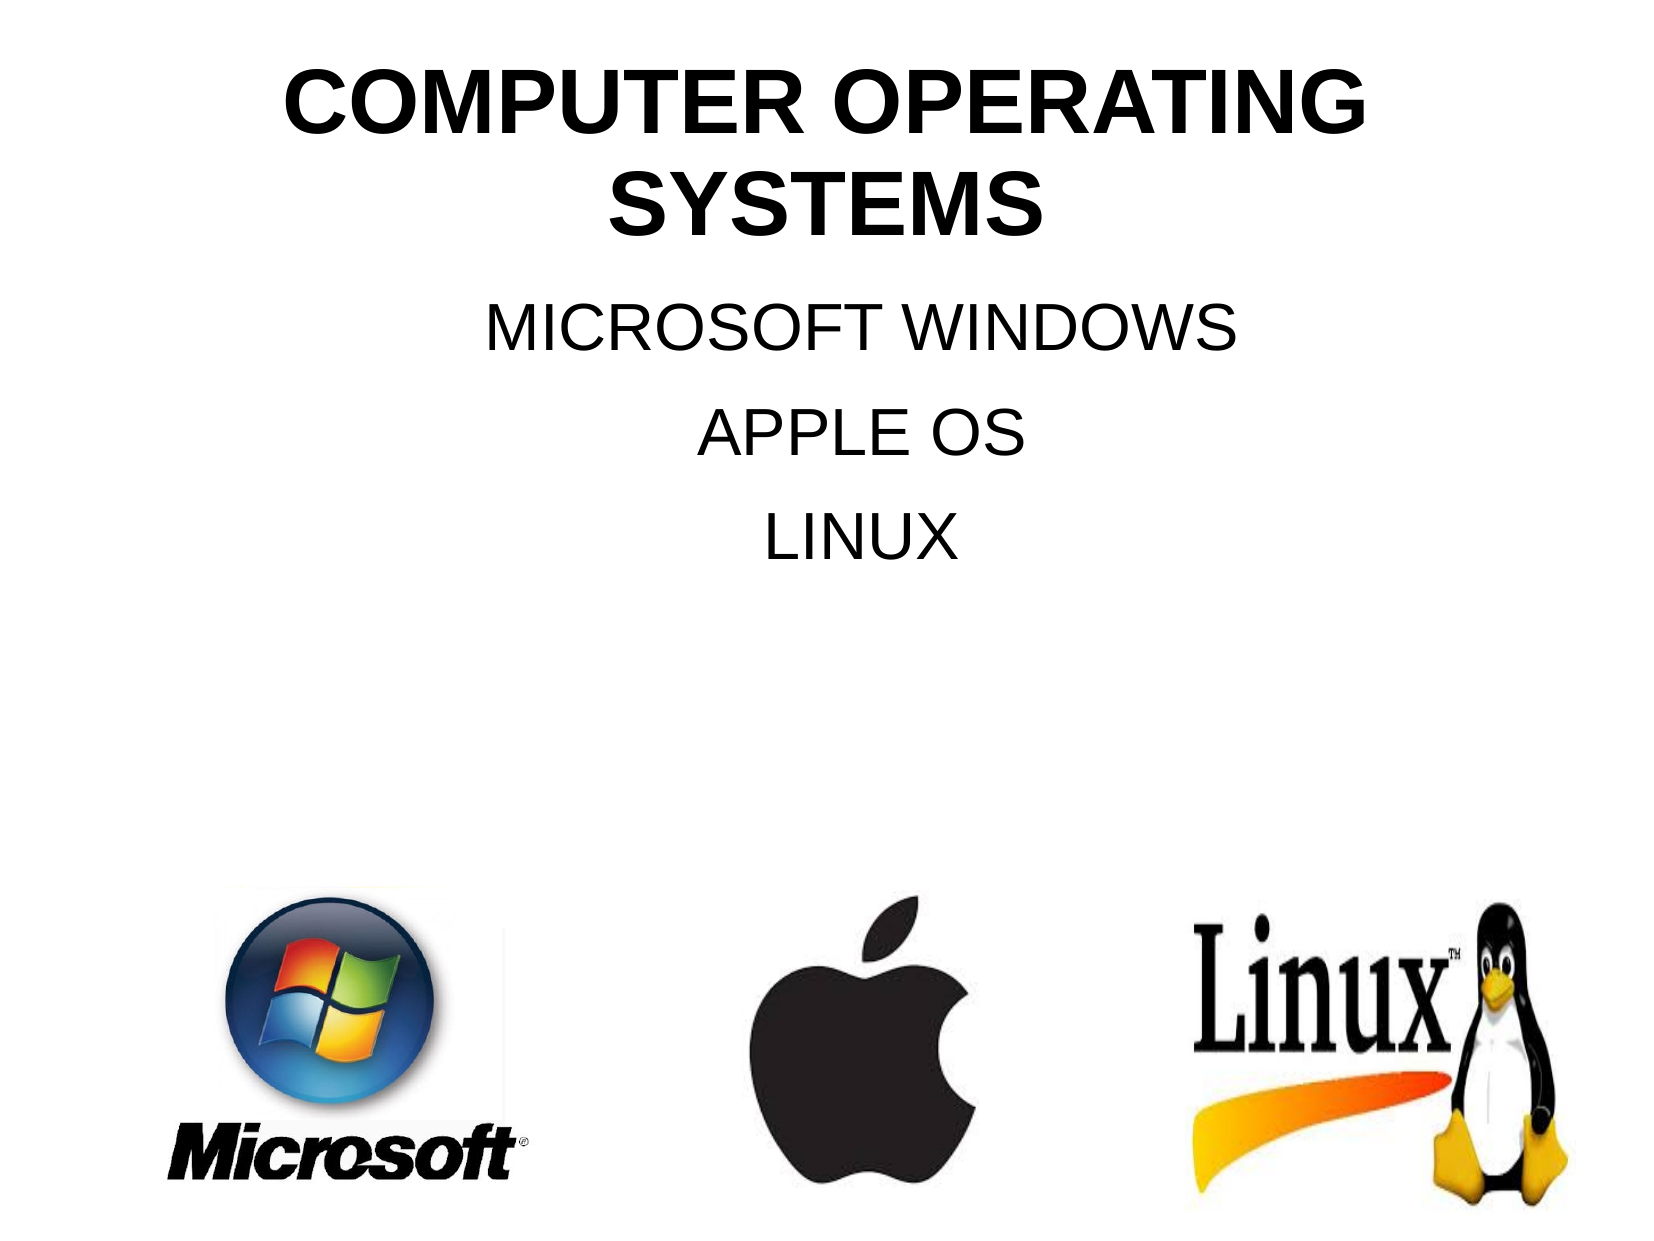

# COMPUTER OPERATING SYSTEMS
MICROSOFT WINDOWS
APPLE OS
LINUX